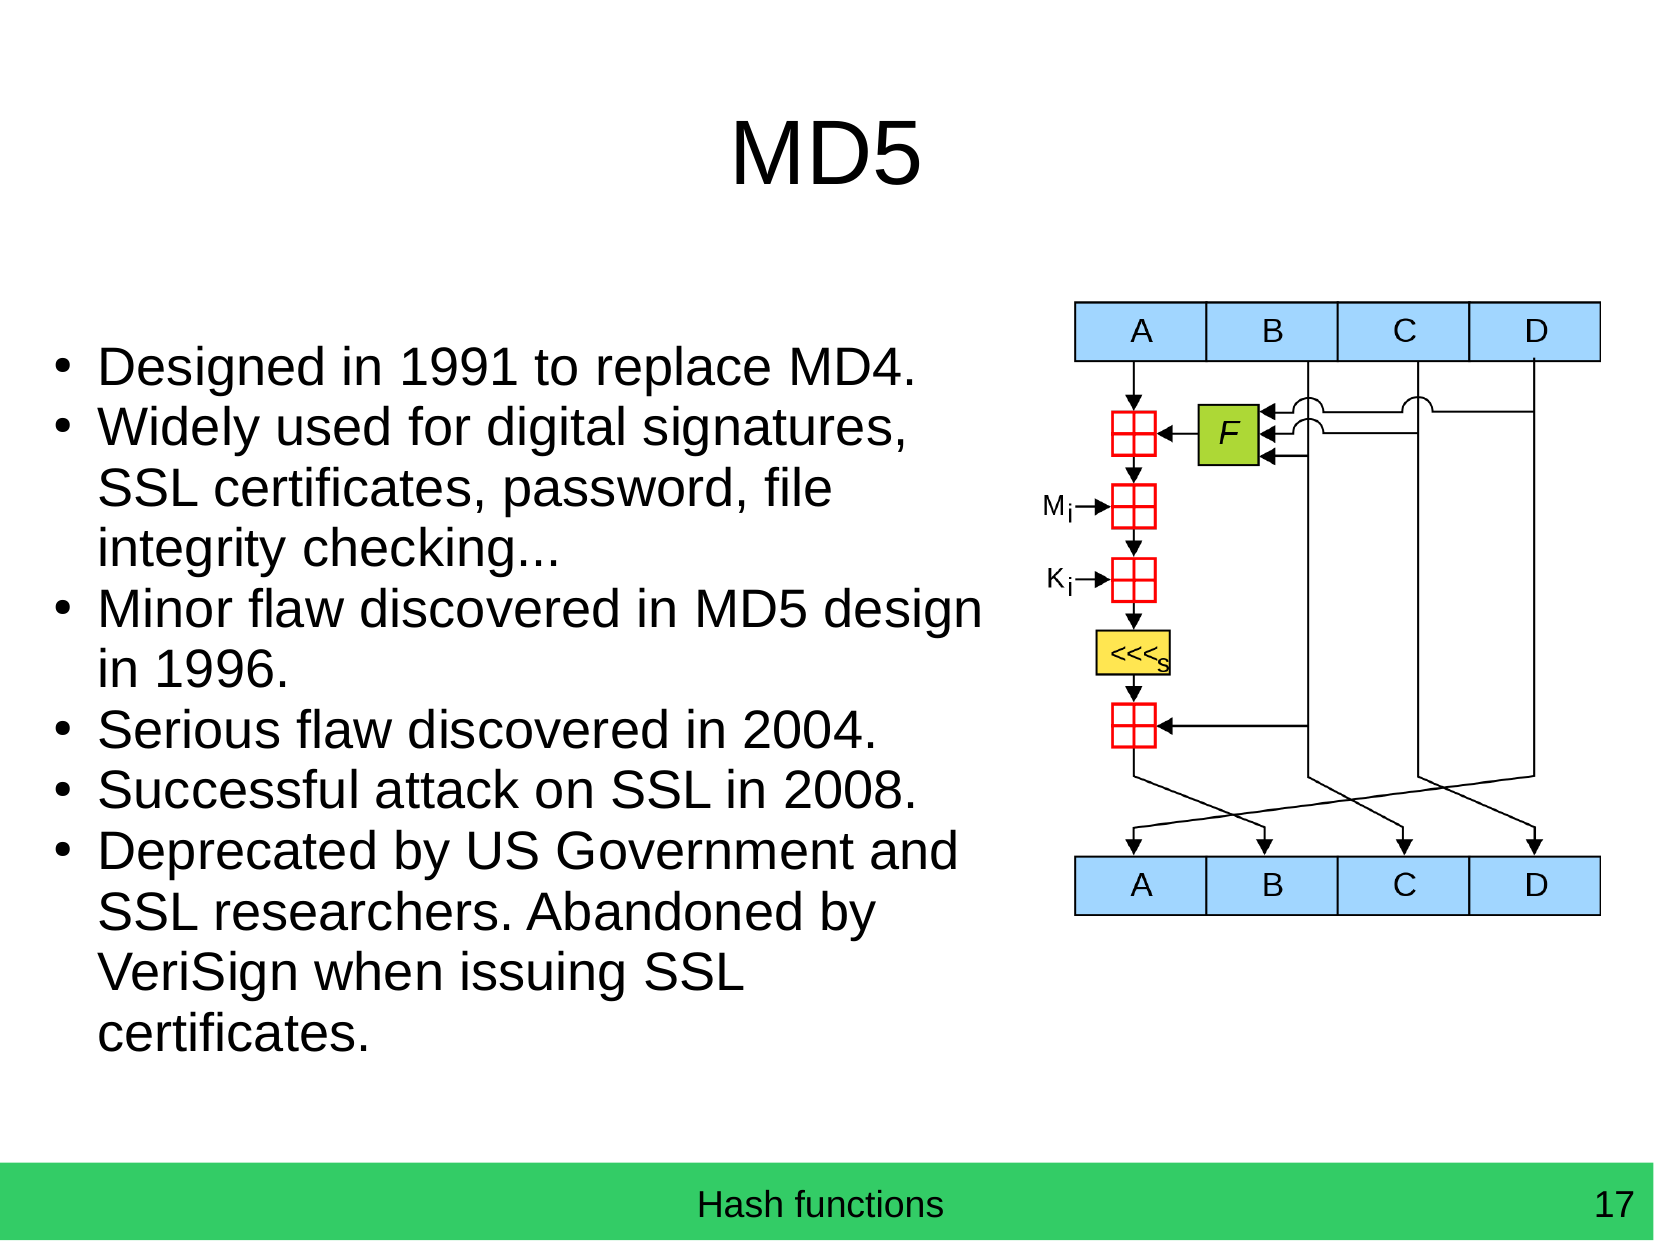

# MD5
Designed in 1991 to replace MD4.
Widely used for digital signatures, SSL certificates, password, file integrity checking...
Minor flaw discovered in MD5 design in 1996.
Serious flaw discovered in 2004.
Successful attack on SSL in 2008.
Deprecated by US Government and SSL researchers. Abandoned by VeriSign when issuing SSL certificates.